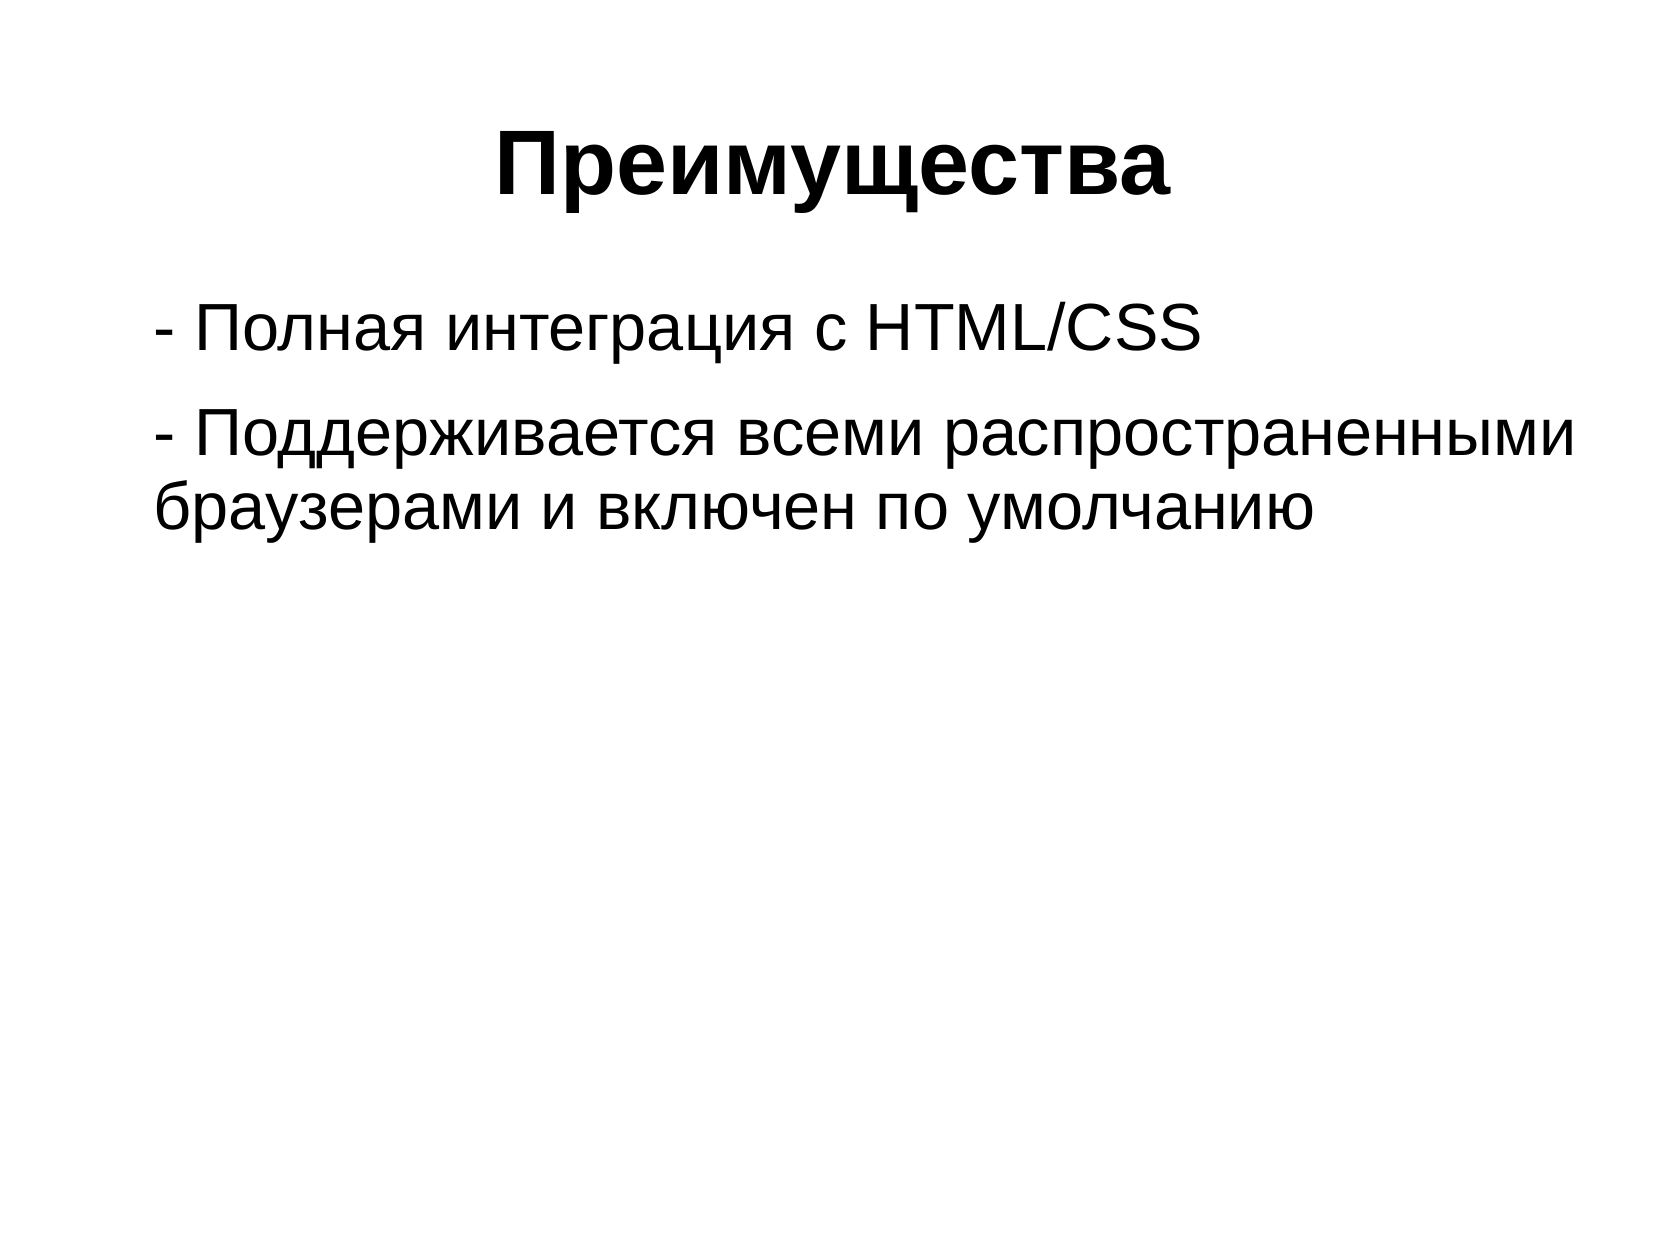

Преимущества
# - Полная интеграция с HTML/CSS
- Поддерживается всеми распространенными браузерами и включен по умолчанию